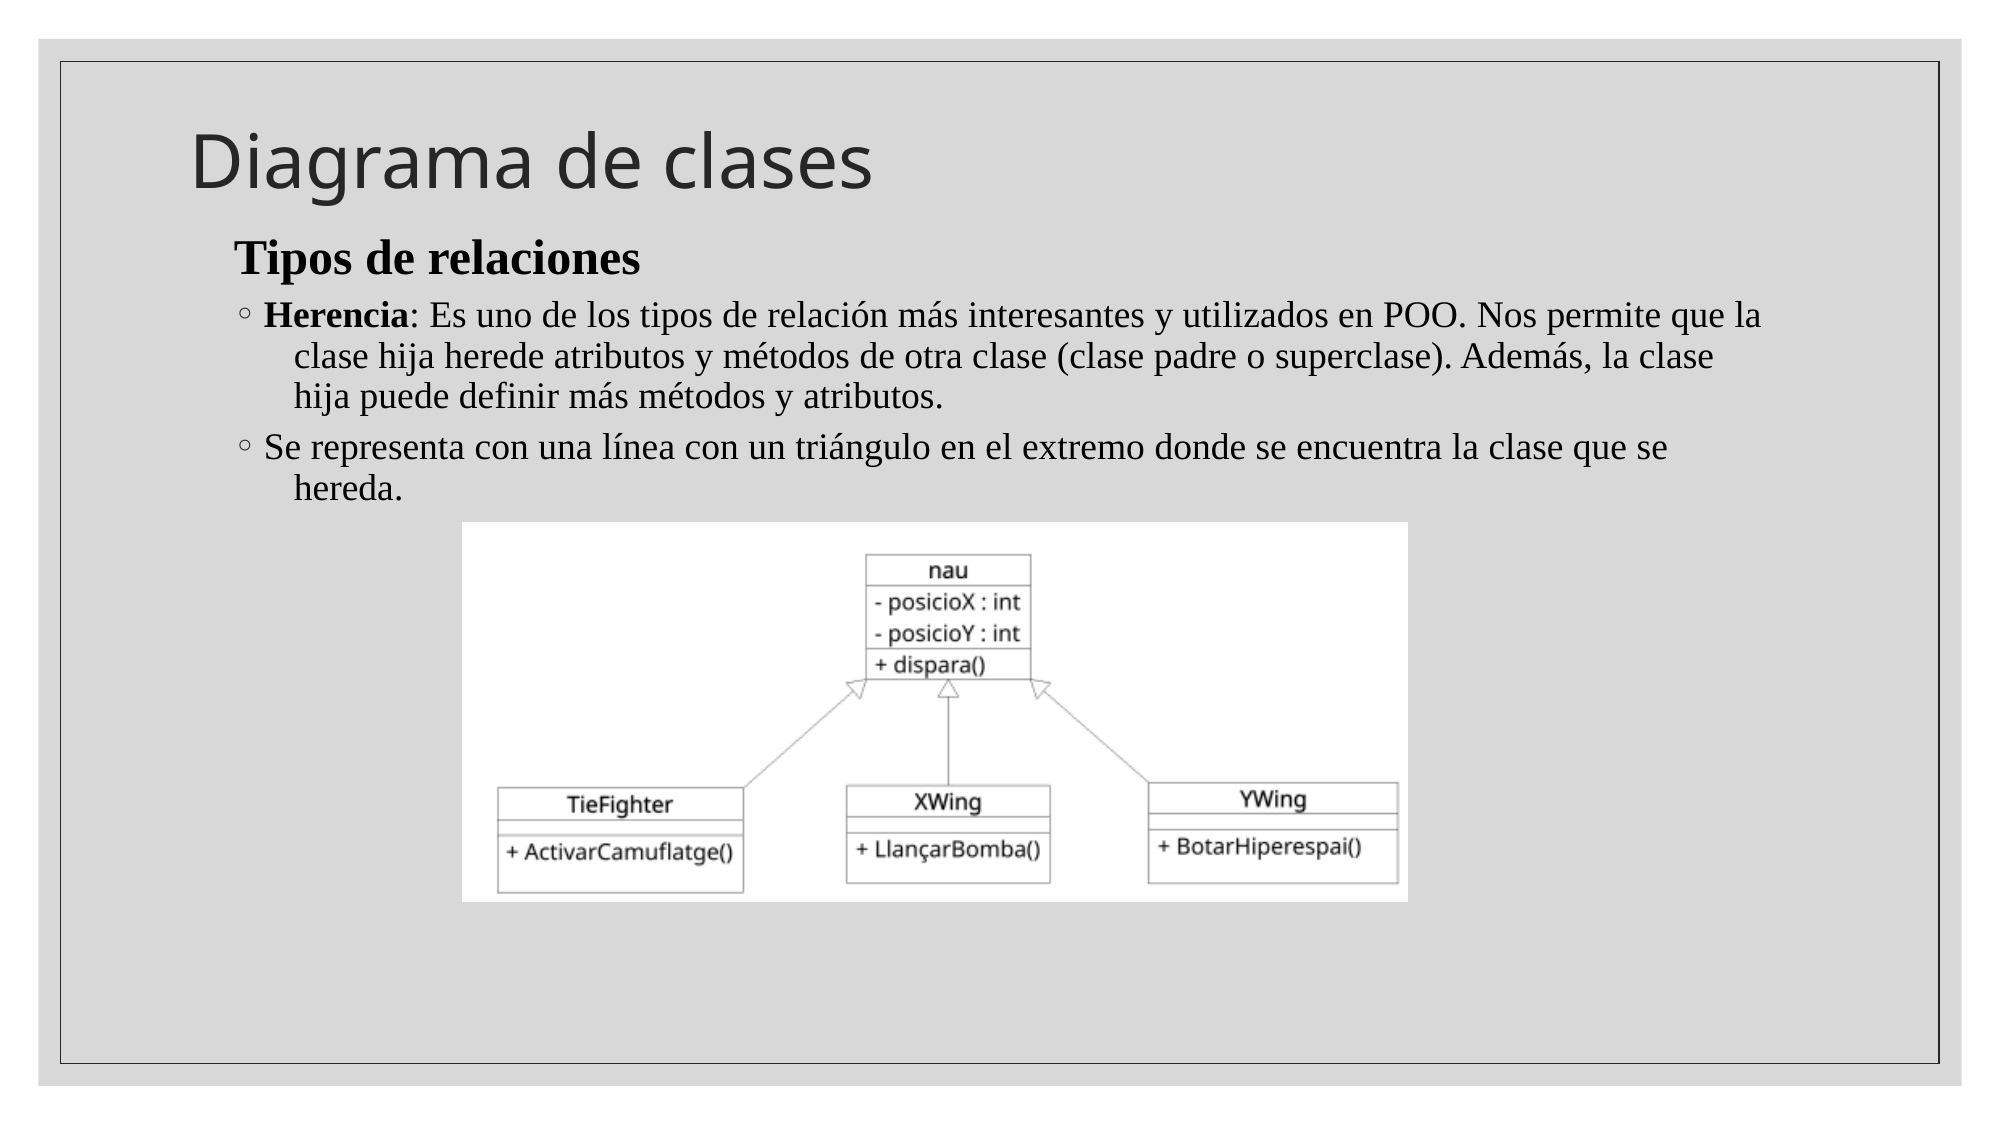

# Diagrama de clases
Tipos de relaciones
Herencia: Es uno de los tipos de relación más interesantes y utilizados en POO. Nos permite que la clase hija herede atributos y métodos de otra clase (clase padre o superclase). Además, la clase hija puede definir más métodos y atributos.
Se representa con una línea con un triángulo en el extremo donde se encuentra la clase que se hereda.